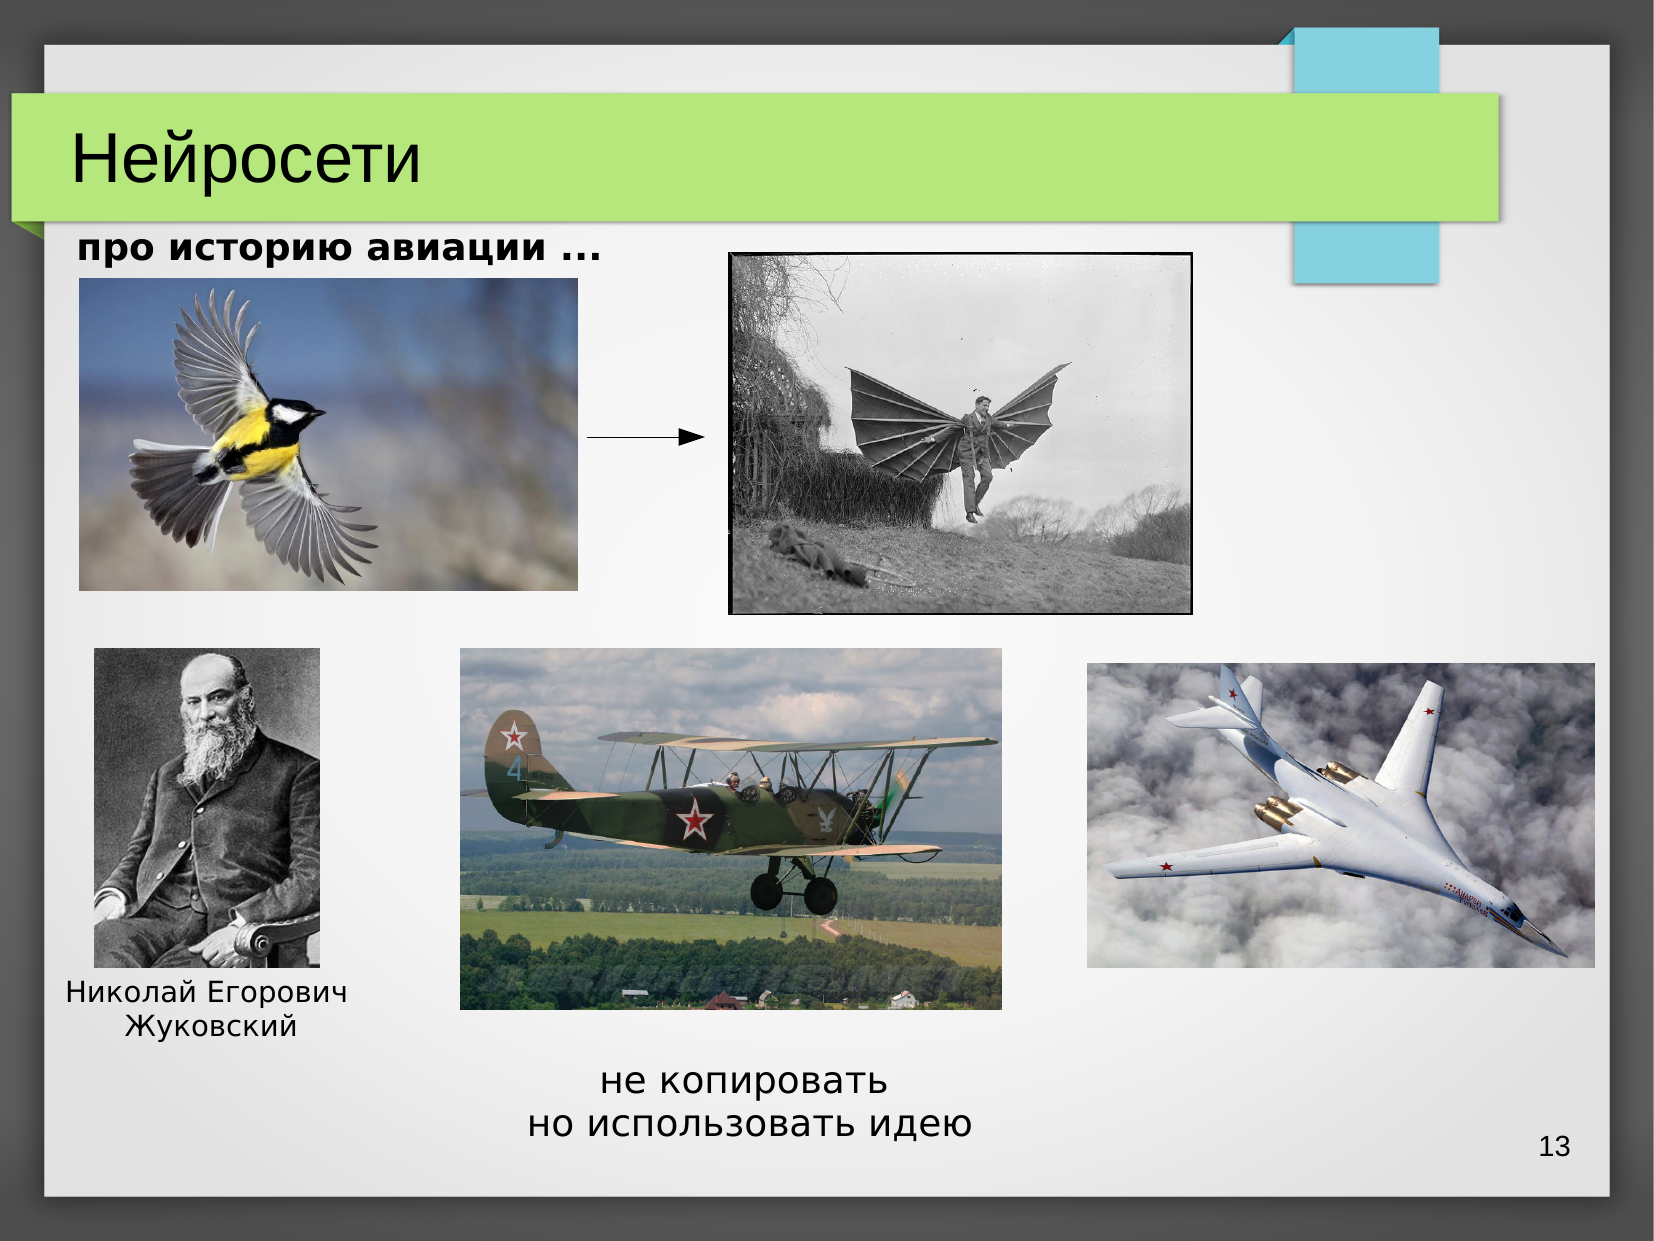

# Нейросети
про историю авиации ...
Николай Егорович
 Жуковский
не копировать
но использовать идею
13